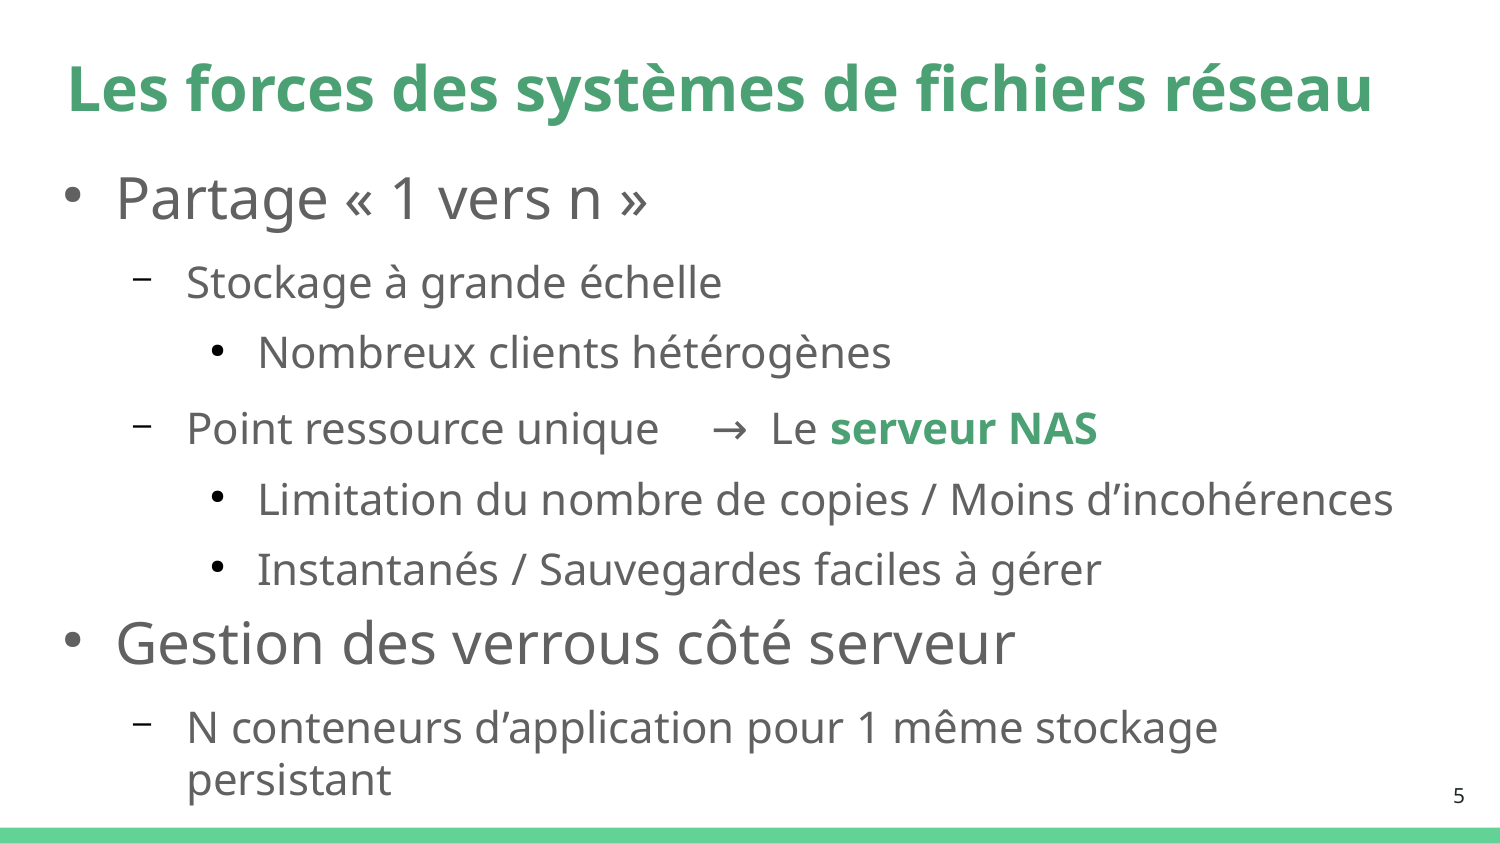

# Les forces des systèmes de fichiers réseau
Partage « 1 vers n »
Stockage à grande échelle
Nombreux clients hétérogènes
Point ressource unique	→ Le serveur NAS
Limitation du nombre de copies / Moins d’incohérences
Instantanés / Sauvegardes faciles à gérer
Gestion des verrous côté serveur
N conteneurs d’application pour 1 même stockage persistant
5